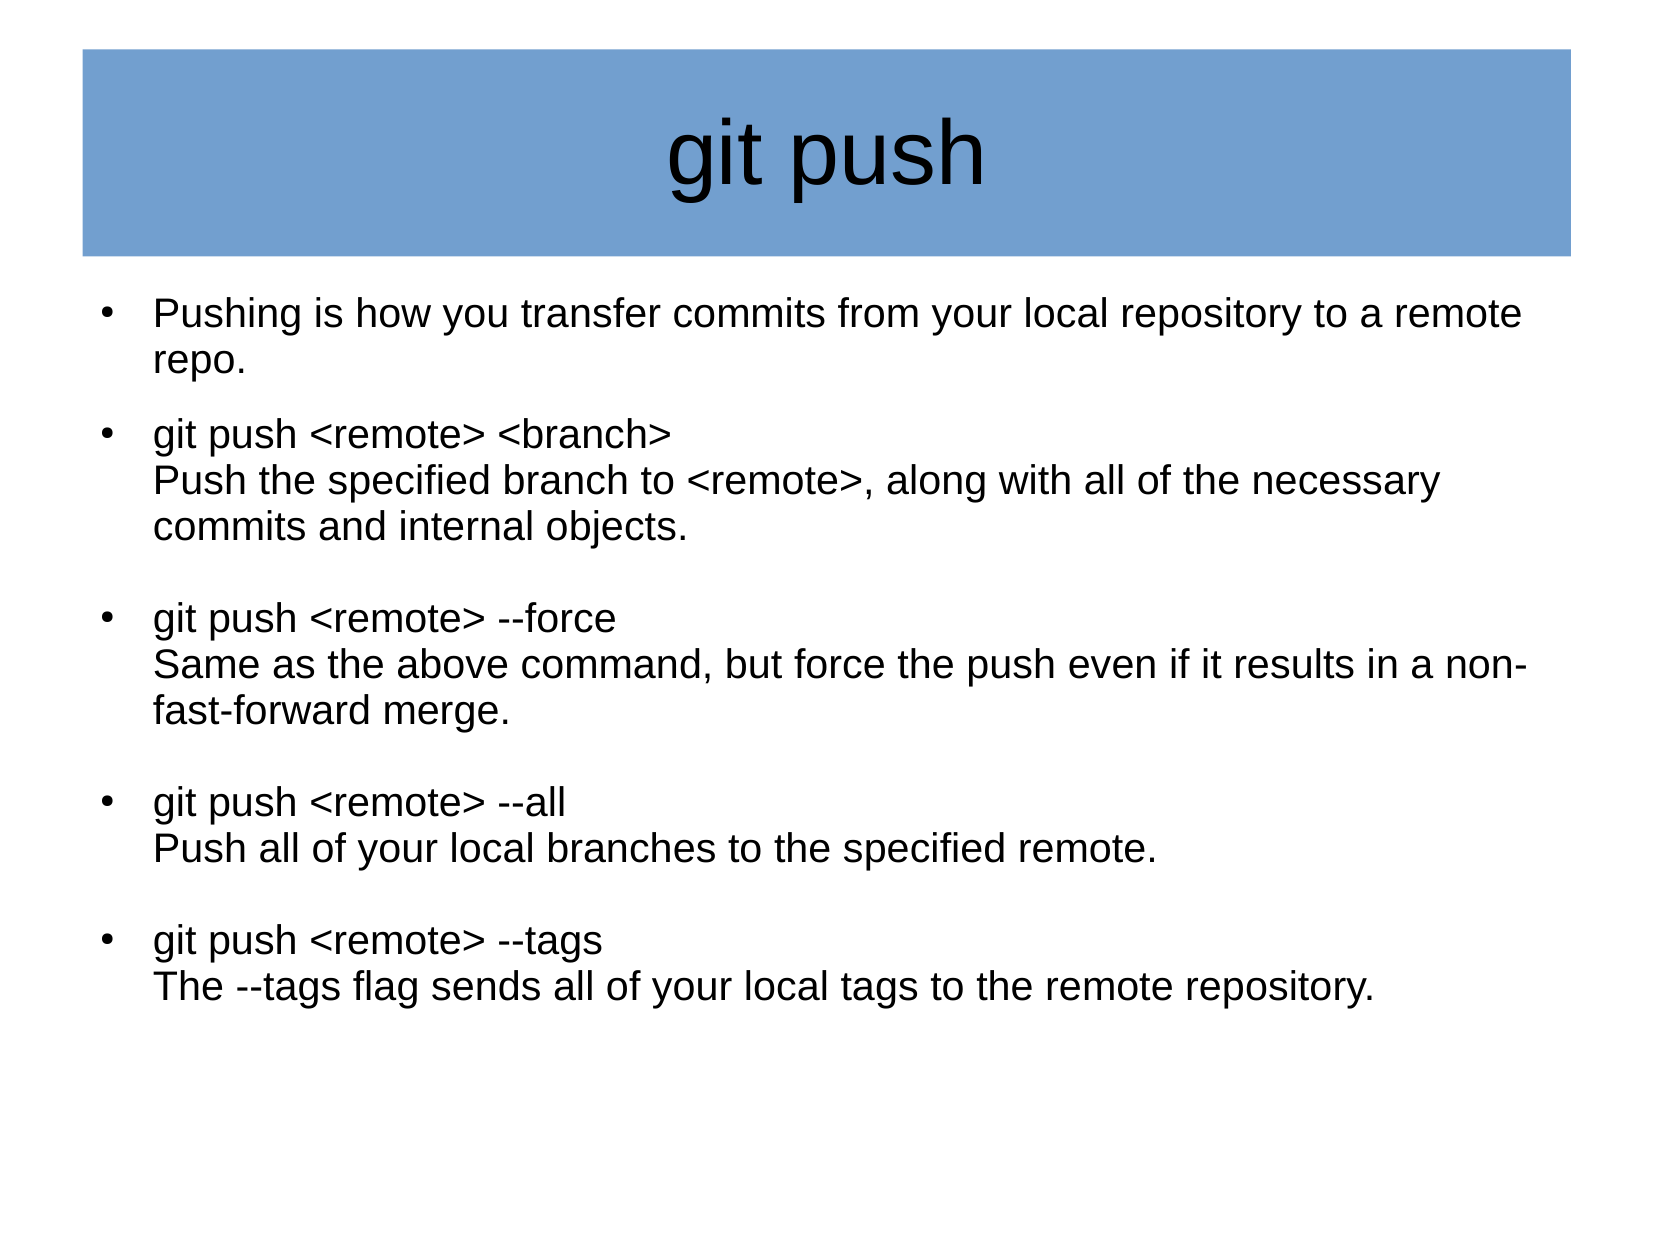

# git push
Pushing is how you transfer commits from your local repository to a remote repo.
git push <remote> <branch>
Push the specified branch to <remote>, along with all of the necessary commits and internal objects.
git push <remote> --force
Same as the above command, but force the push even if it results in a non-fast-forward merge.
git push <remote> --all
Push all of your local branches to the specified remote.
git push <remote> --tags
The --tags flag sends all of your local tags to the remote repository.